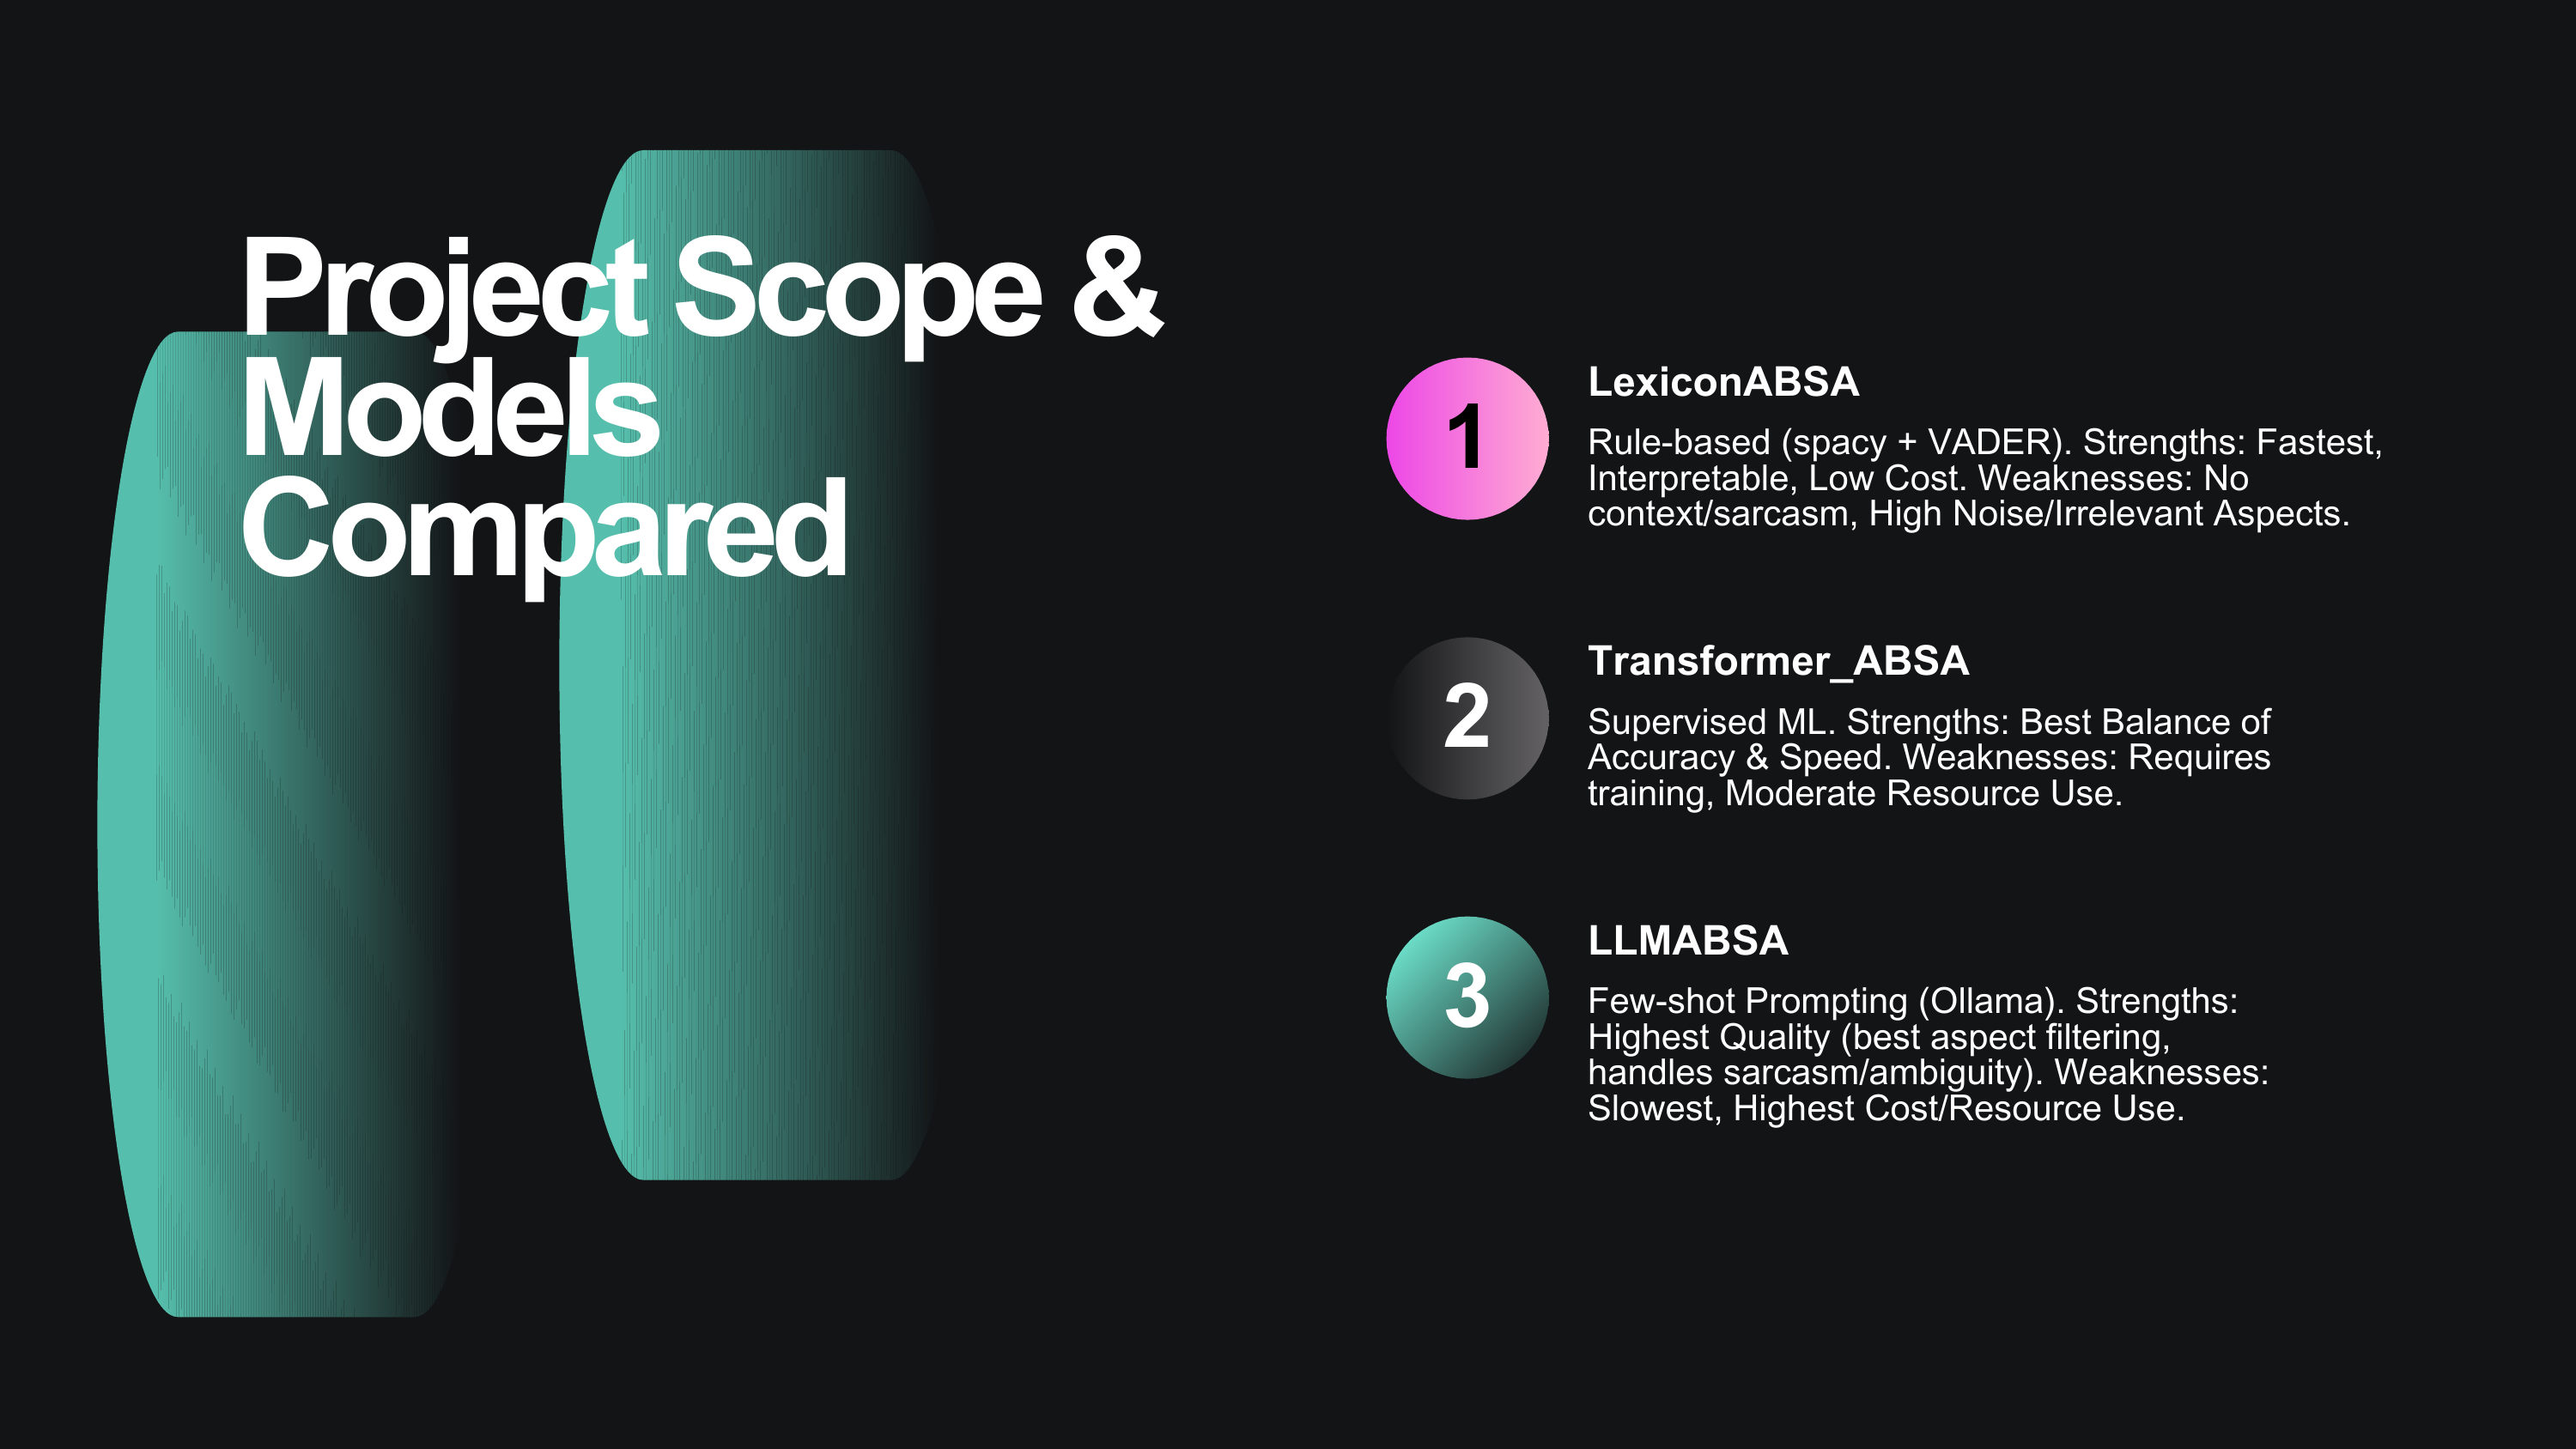

Project Scope & Models Compared
LexiconABSA
1
Rule-based (spacy + VADER). Strengths: Fastest, Interpretable, Low Cost. Weaknesses: No context/sarcasm, High Noise/Irrelevant Aspects.
Transformer_ABSA
2
Supervised ML. Strengths: Best Balance of Accuracy & Speed. Weaknesses: Requires training, Moderate Resource Use.
LLMABSA
3
Few-shot Prompting (Ollama). Strengths: Highest Quality (best aspect filtering, handles sarcasm/ambiguity). Weaknesses: Slowest, Highest Cost/Resource Use.